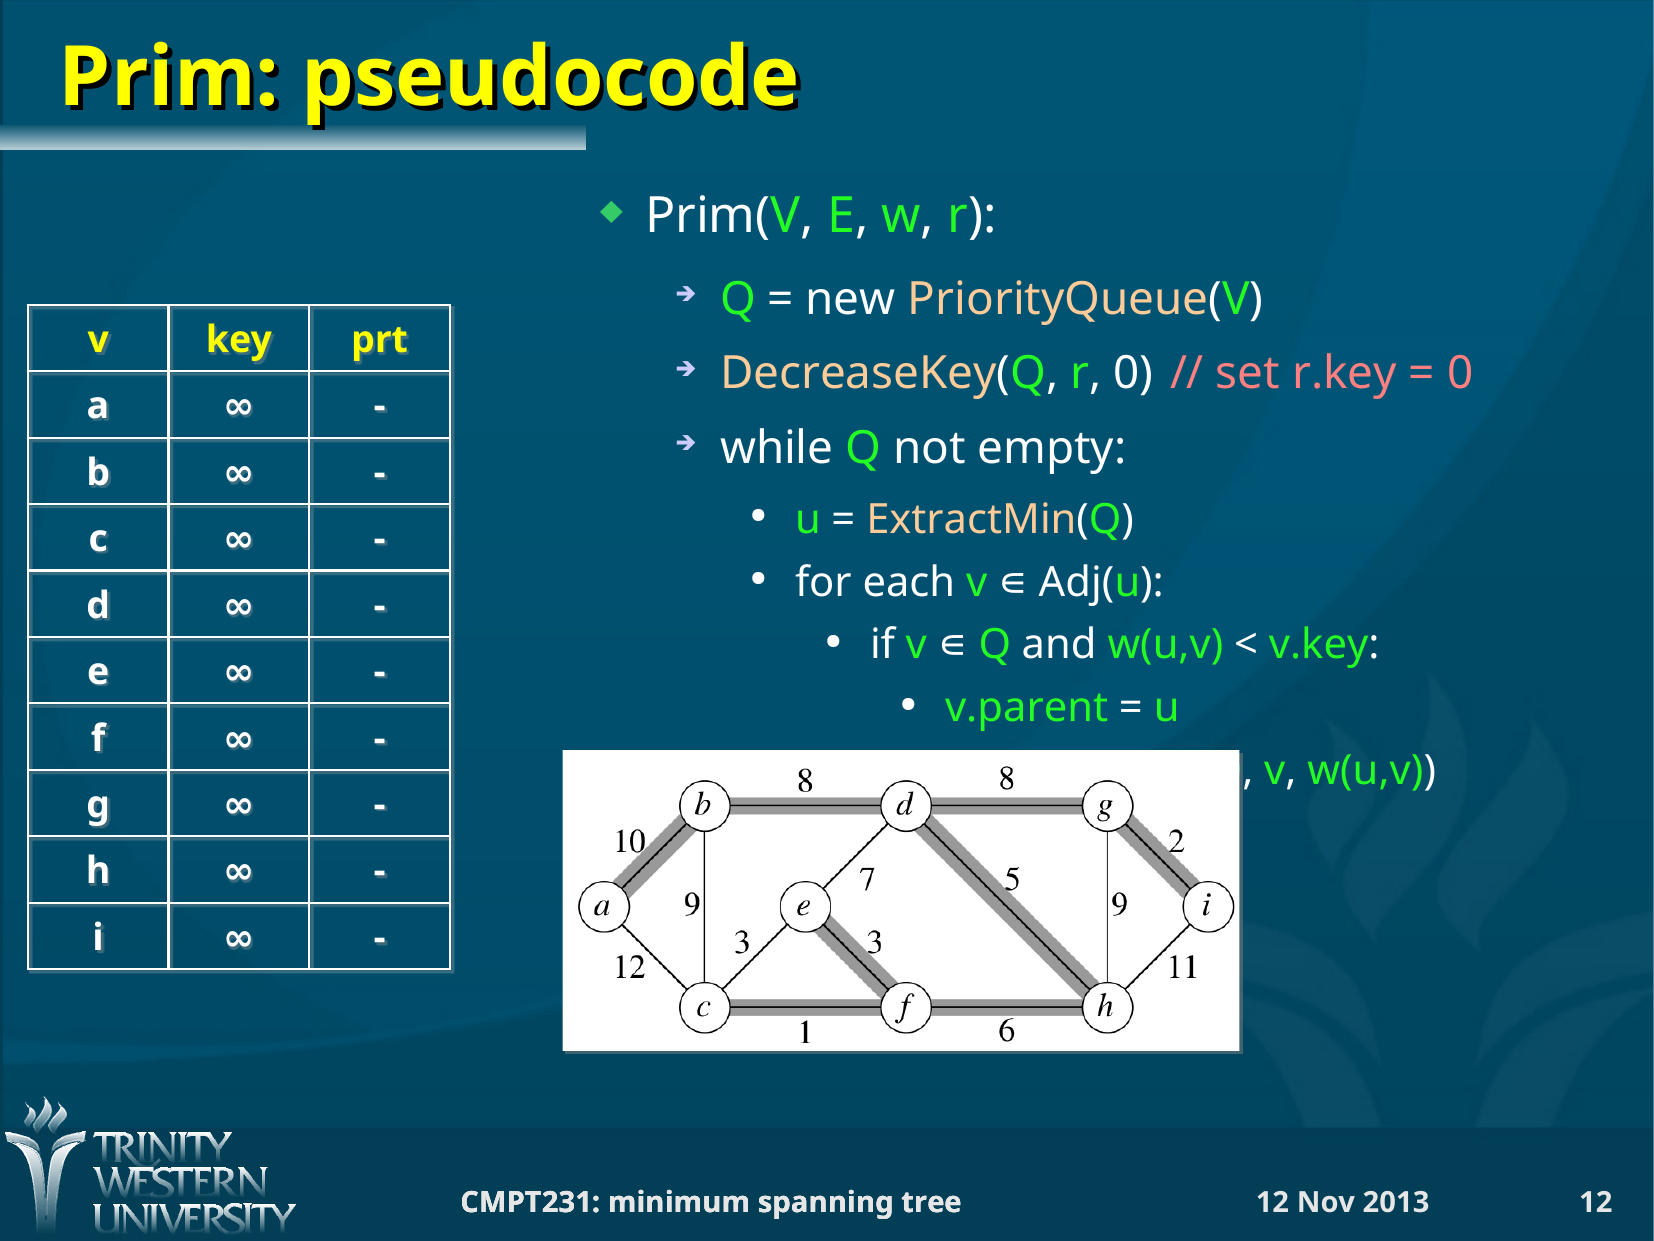

# Prim: pseudocode
Prim(V, E, w, r):
Q = new PriorityQueue(V)
DecreaseKey(Q, r, 0)	// set r.key = 0
while Q not empty:
u = ExtractMin(Q)
for each v ∊ Adj(u):
if v ∊ Q and w(u,v) < v.key:
v.parent = u
DecreaseKey(Q, v, w(u,v))
| v | key | prt |
| --- | --- | --- |
| a | ∞ | - |
| b | ∞ | - |
| c | ∞ | - |
| d | ∞ | - |
| e | ∞ | - |
| f | ∞ | - |
| g | ∞ | - |
| h | ∞ | - |
| i | ∞ | - |
CMPT231: minimum spanning tree
12 Nov 2013
12